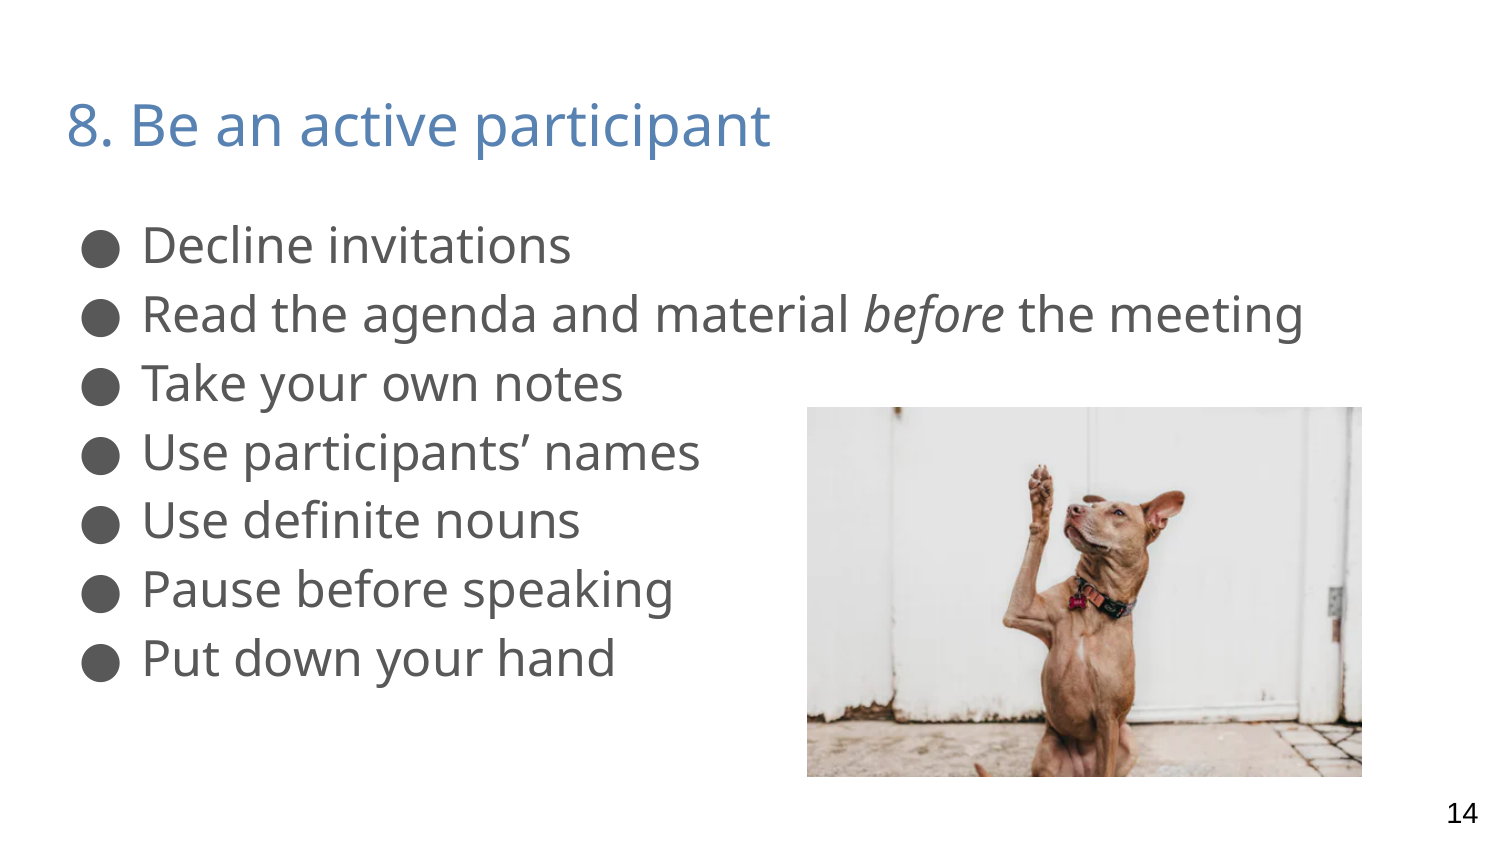

8. Be an active participant
# Decline invitations
Read the agenda and material before the meeting
Take your own notes
Use participants’ names
Use definite nouns
Pause before speaking
Put down your hand